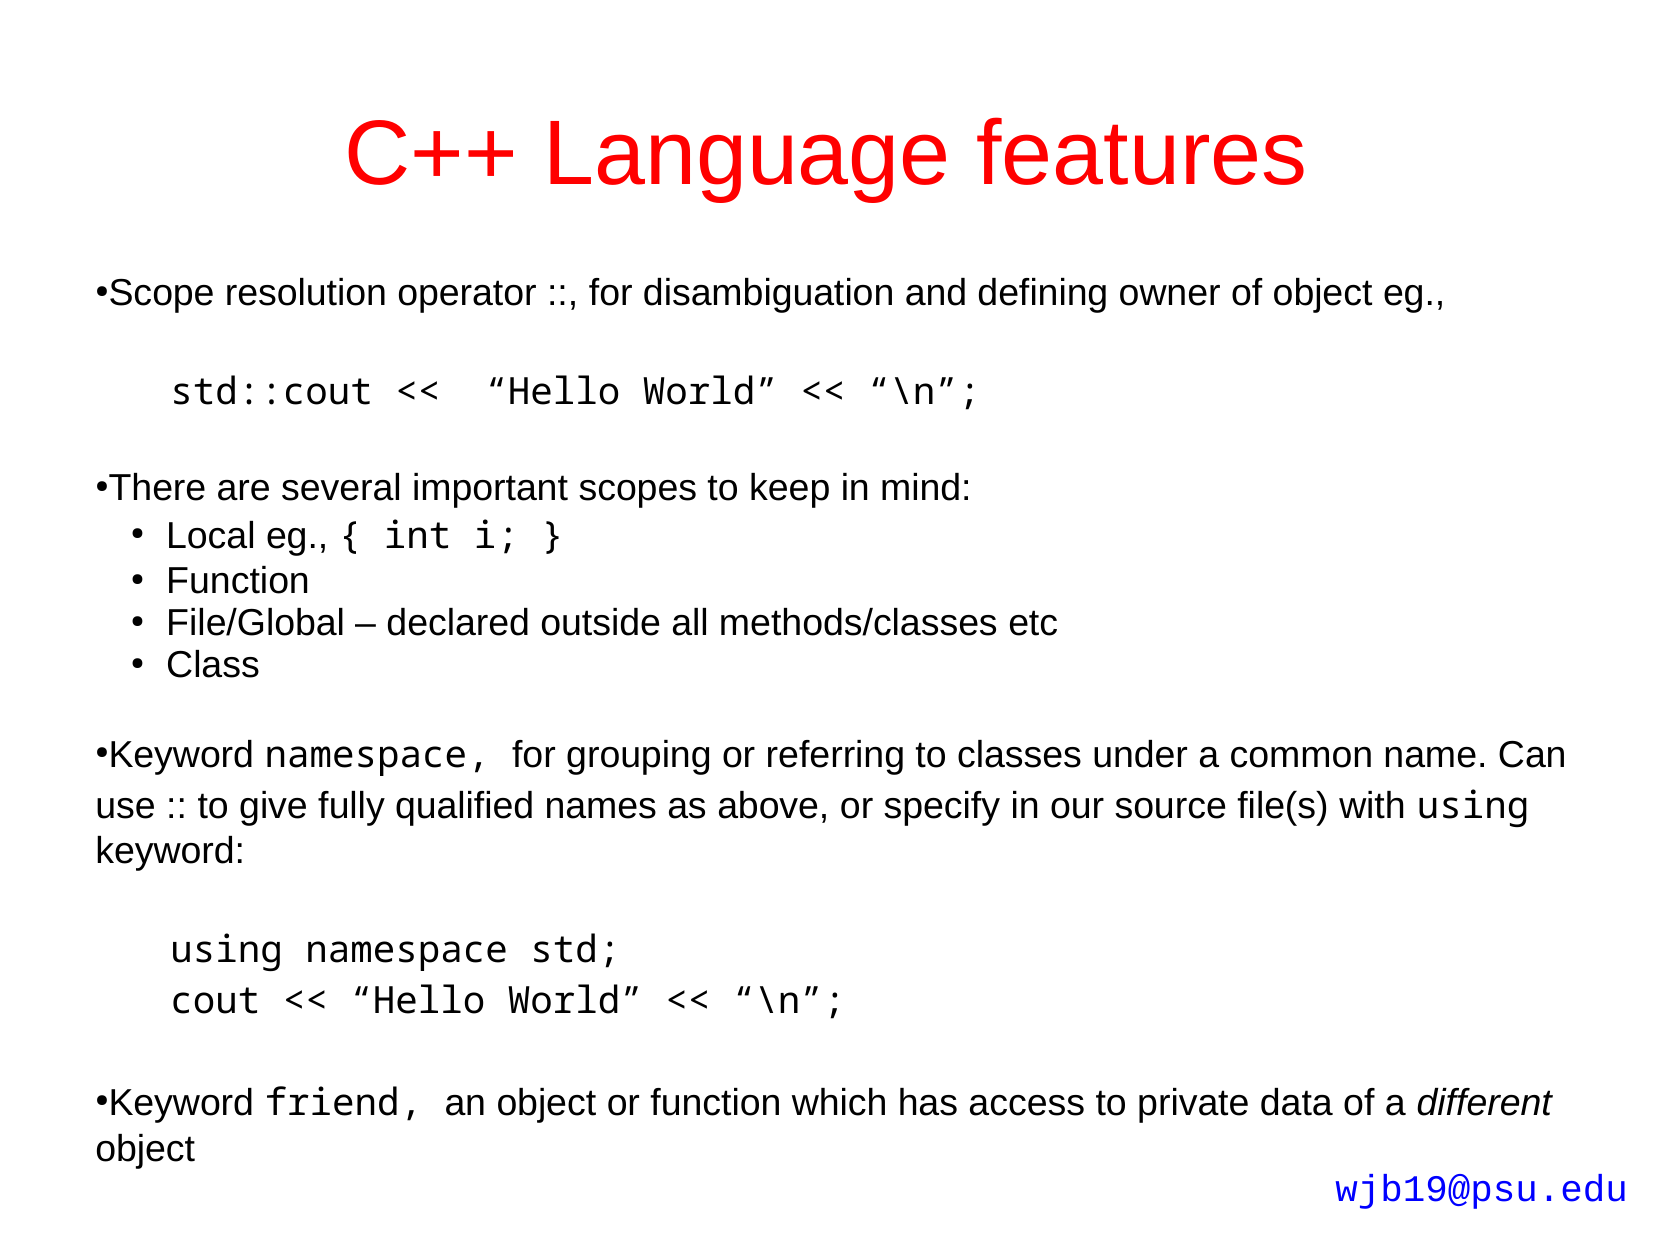

# C++ Language features
Scope resolution operator ::, for disambiguation and defining owner of object eg.,
	std::cout << “Hello World” << “\n”;
There are several important scopes to keep in mind:
Local eg., { int i; }
Function
File/Global – declared outside all methods/classes etc
Class
Keyword namespace, for grouping or referring to classes under a common name. Can use :: to give fully qualified names as above, or specify in our source file(s) with using keyword:
	using namespace std;
	cout << “Hello World” << “\n”;
Keyword friend, an object or function which has access to private data of a different object
wjb19@psu.edu